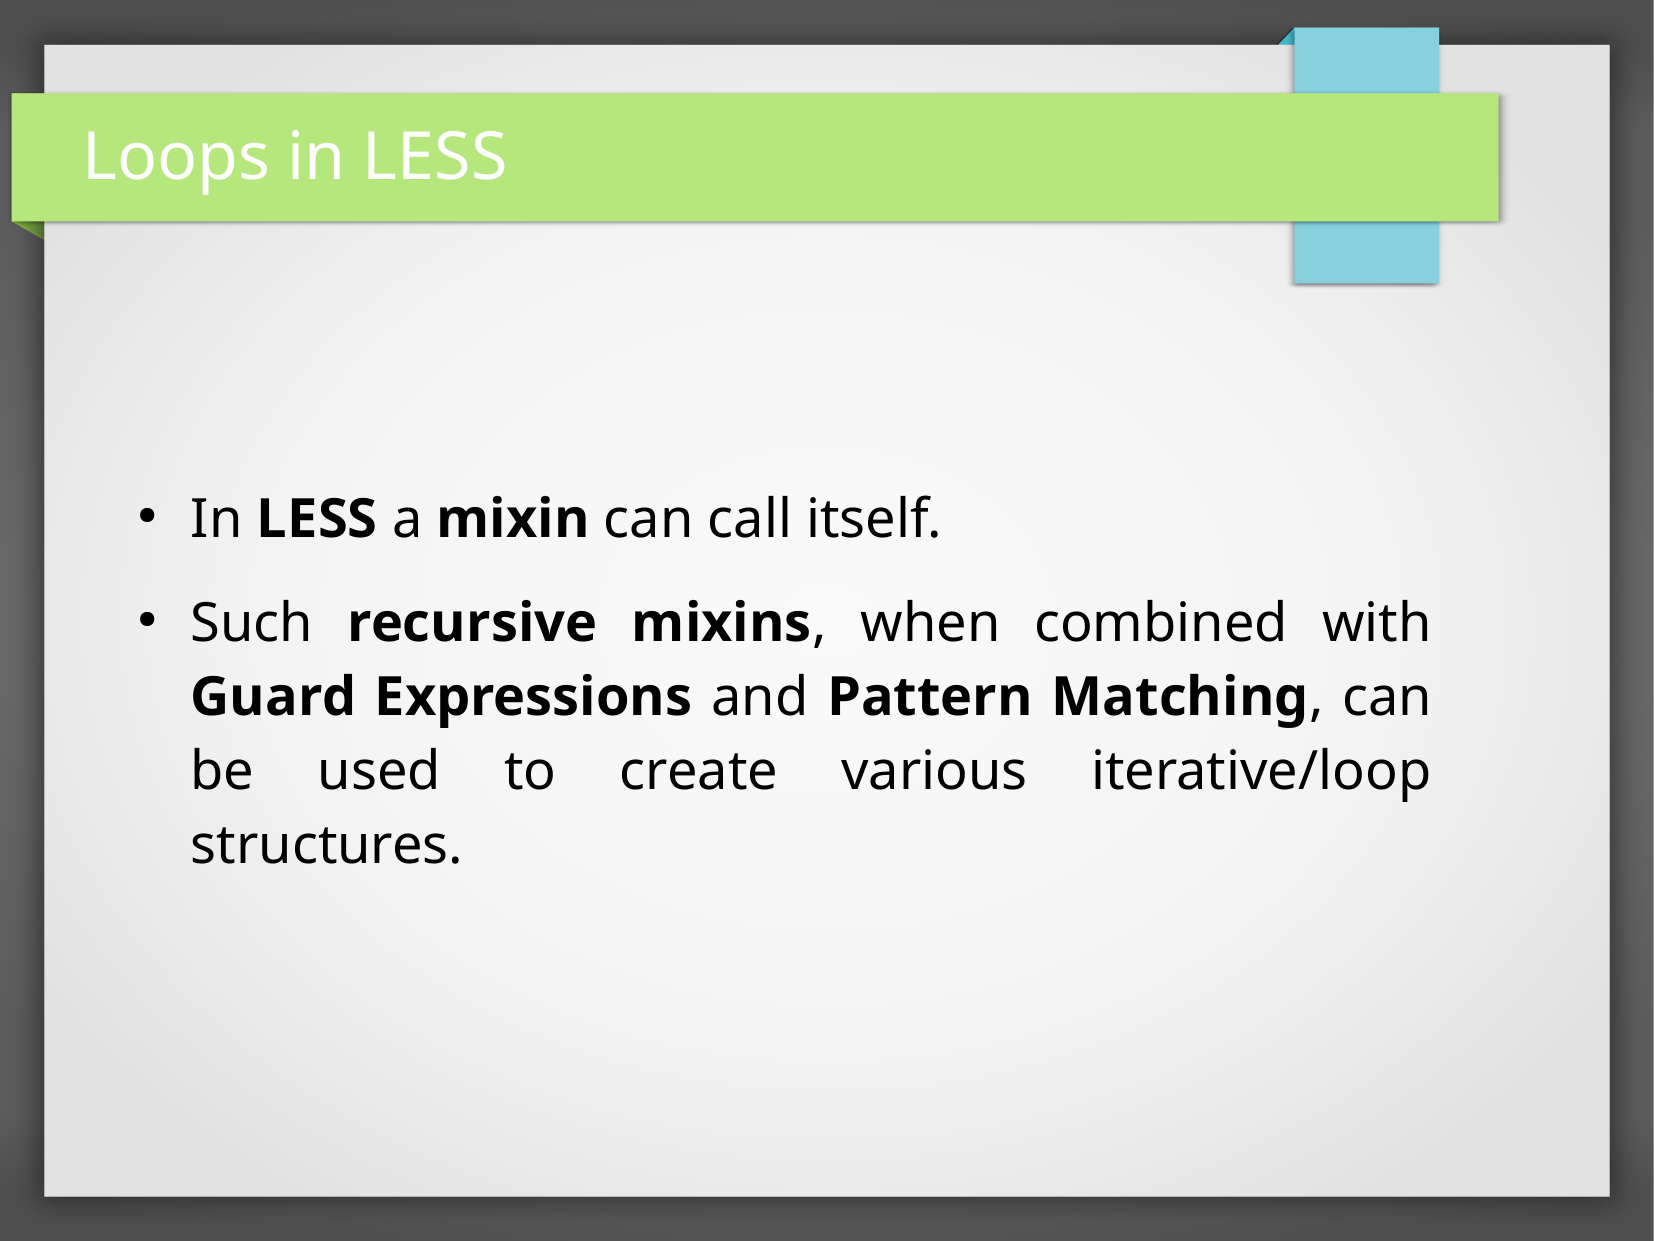

# Loops in LESS
In LESS a mixin can call itself.
Such recursive mixins, when combined with Guard Expressions and Pattern Matching, can be used to create various iterative/loop structures.